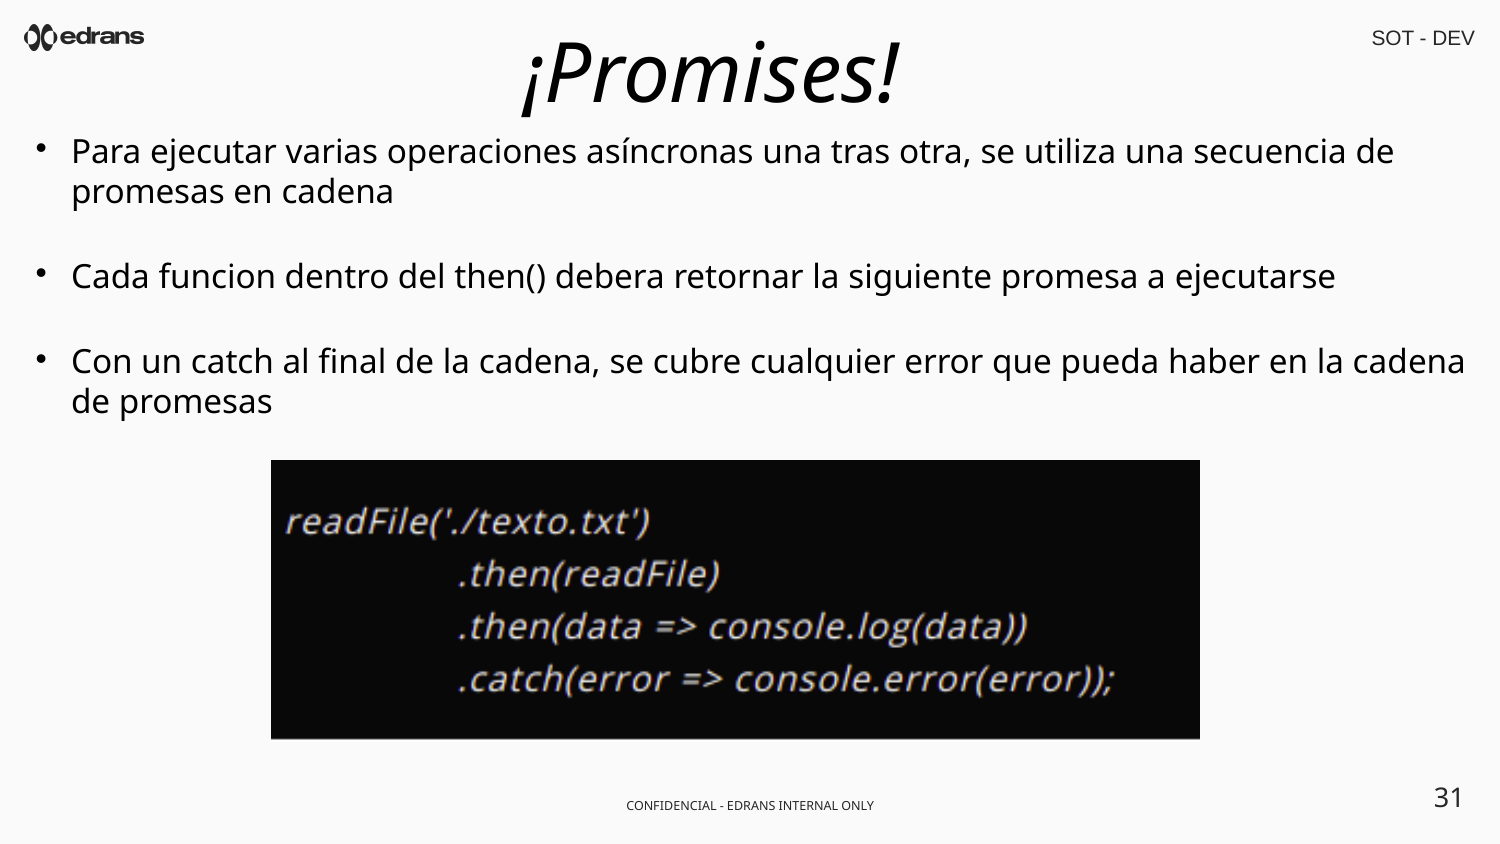

¡Promises!
SOT - DEV
Para ejecutar varias operaciones asíncronas una tras otra, se utiliza una secuencia de promesas en cadena
Cada funcion dentro del then() debera retornar la siguiente promesa a ejecutarse
Con un catch al final de la cadena, se cubre cualquier error que pueda haber en la cadena de promesas
CONFIDENCIAL - EDRANS INTERNAL ONLY